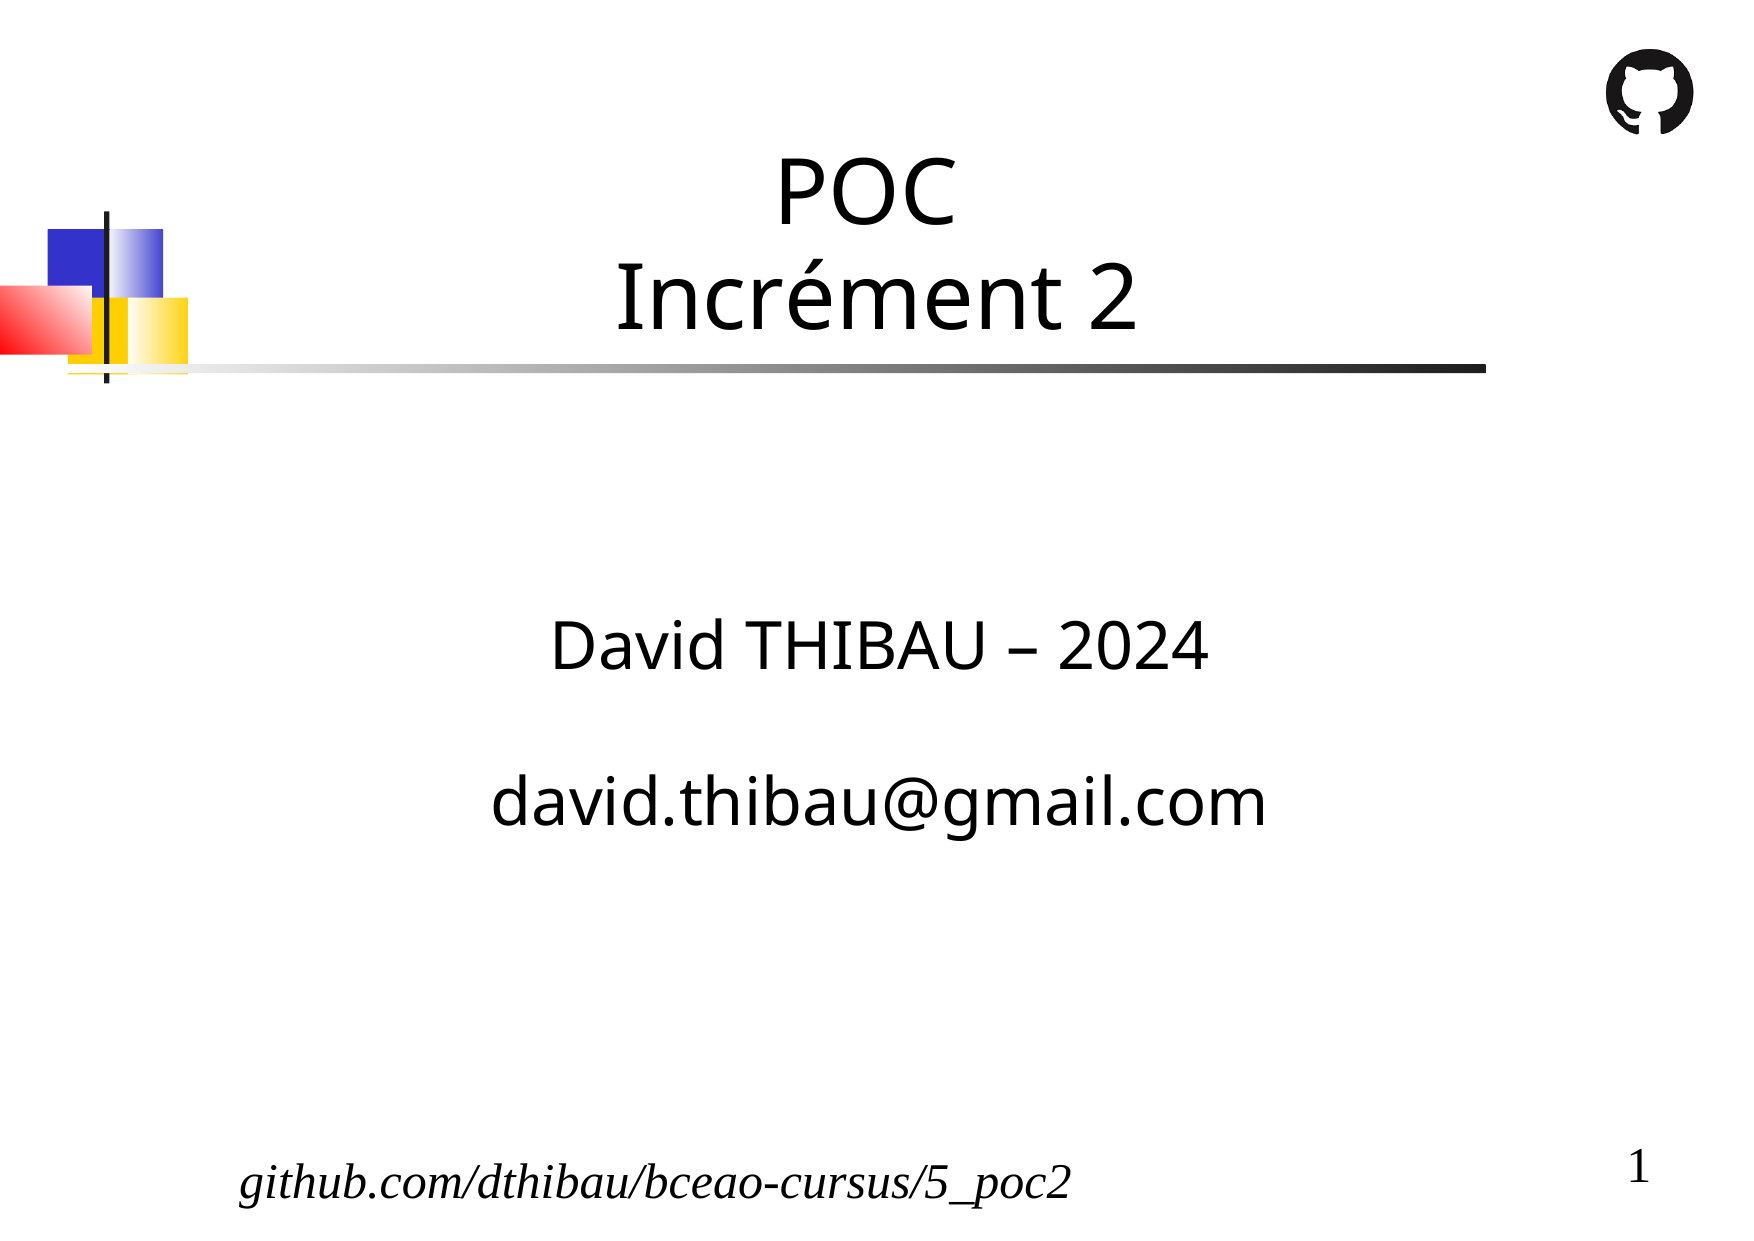

# POC Incrément 2
David THIBAU – 2024
david.thibau@gmail.com
github.com/dthibau/bceao-cursus/5_poc2